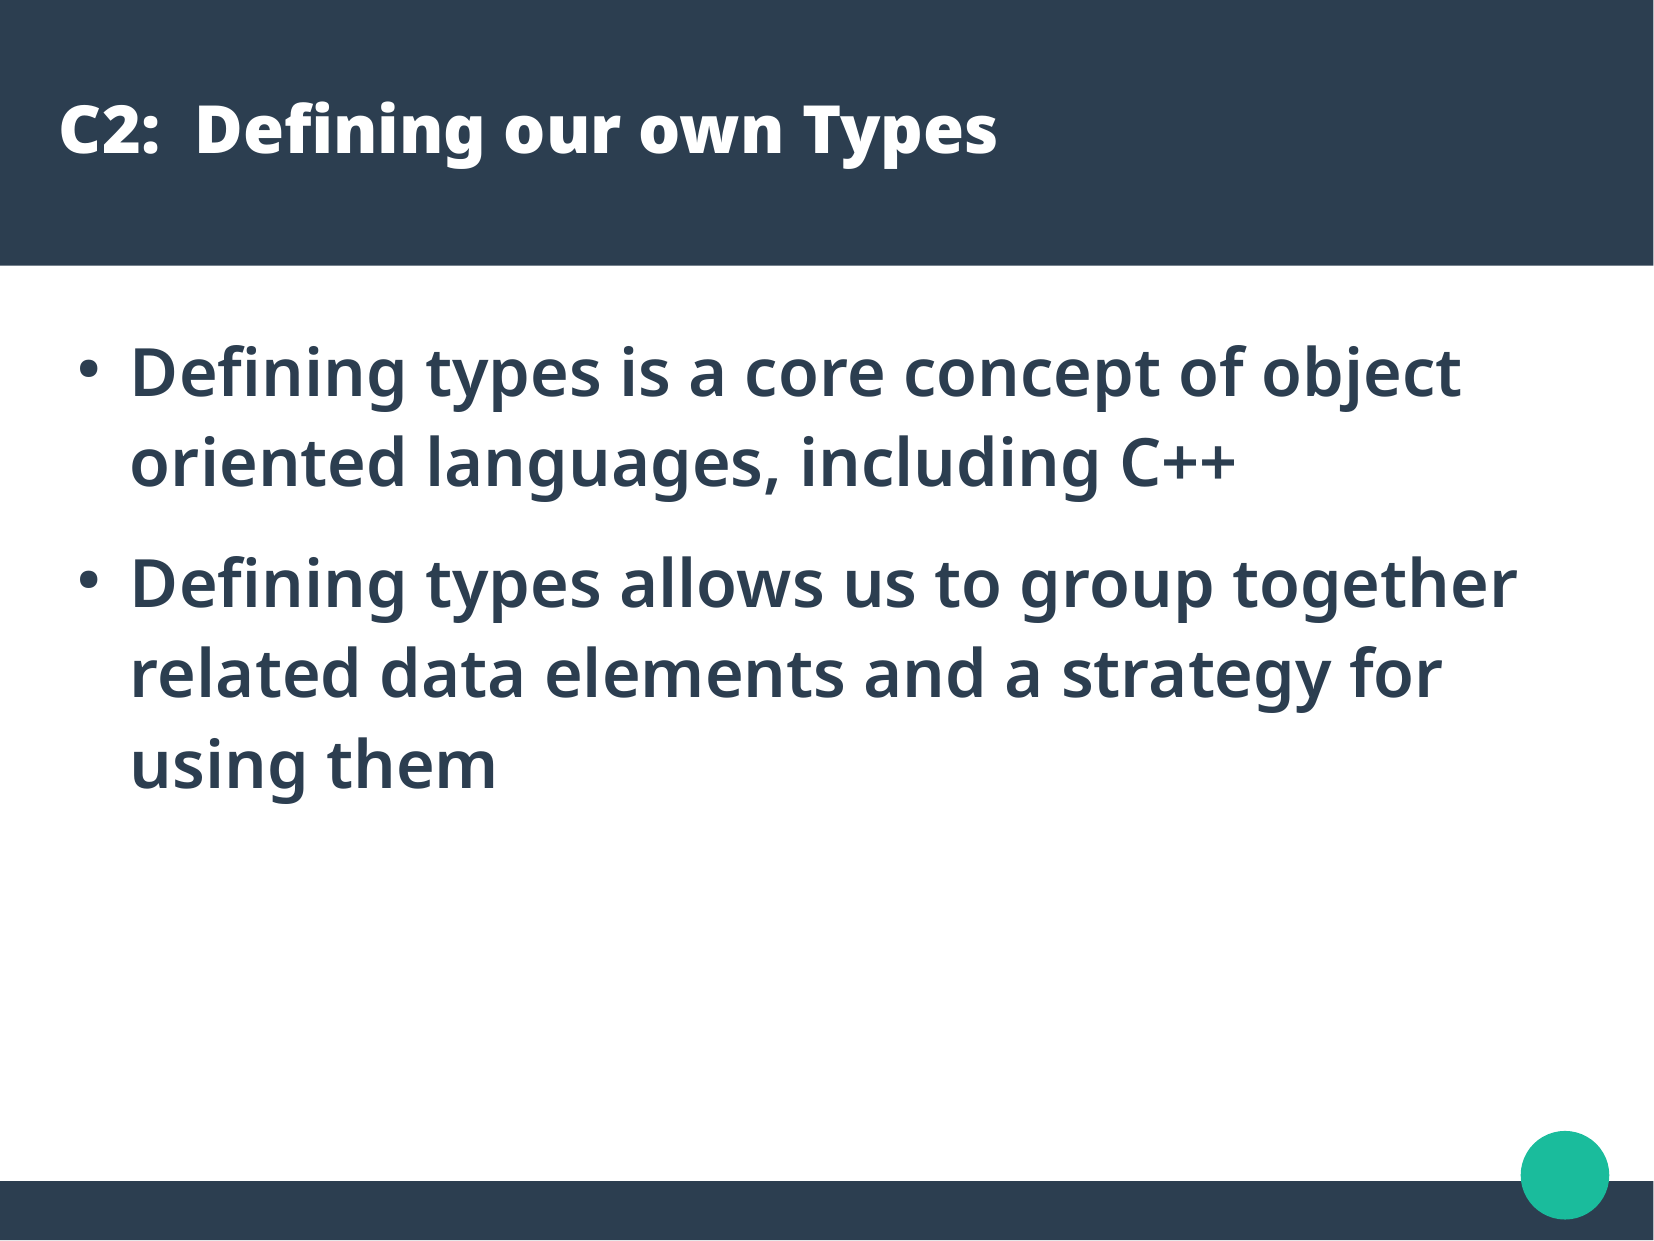

# C2: Defining our own Types
Defining types is a core concept of object oriented languages, including C++
Defining types allows us to group together related data elements and a strategy for using them